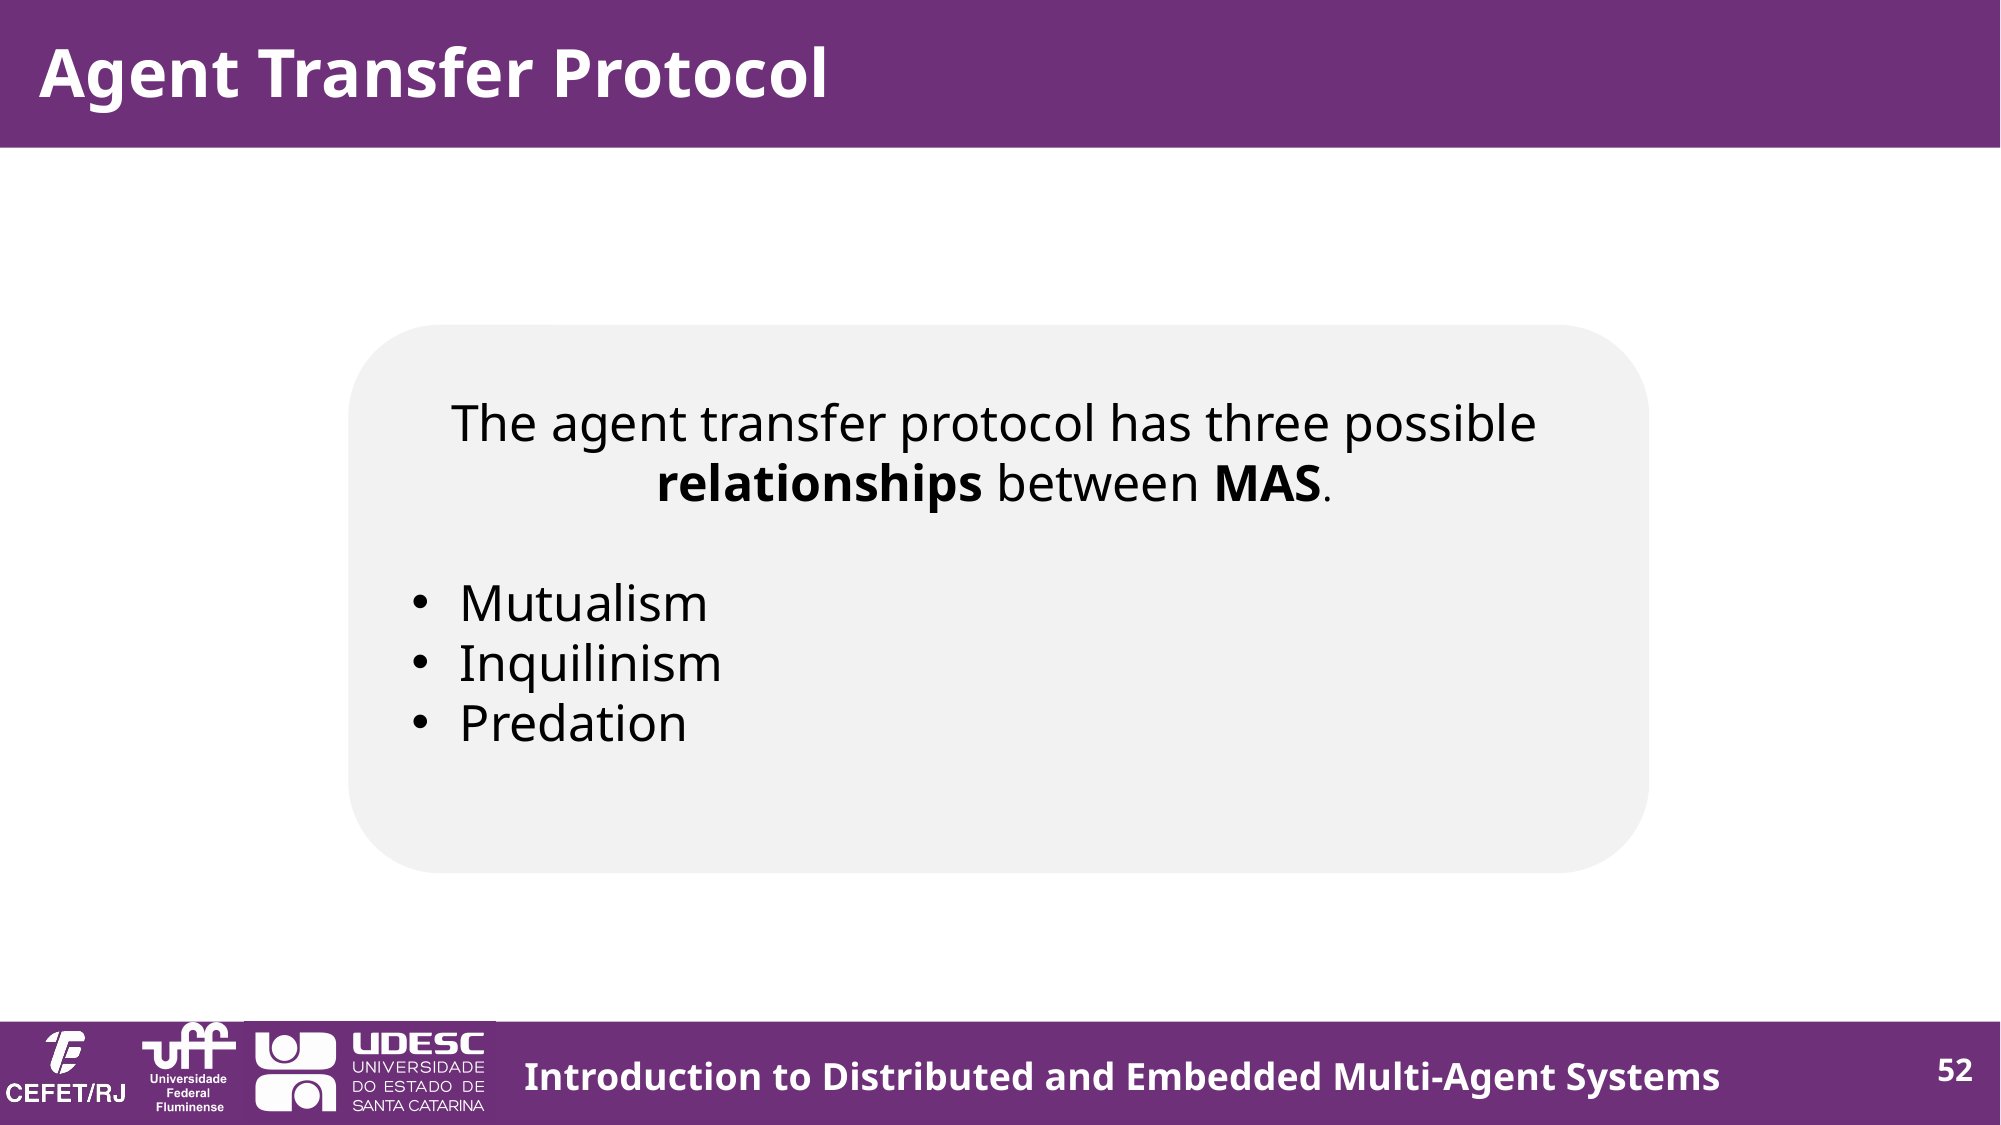

Agent Transfer Protocol
The agent transfer protocol has three possible relationships between MAS.
 Mutualism
 Inquilinism
 Predation